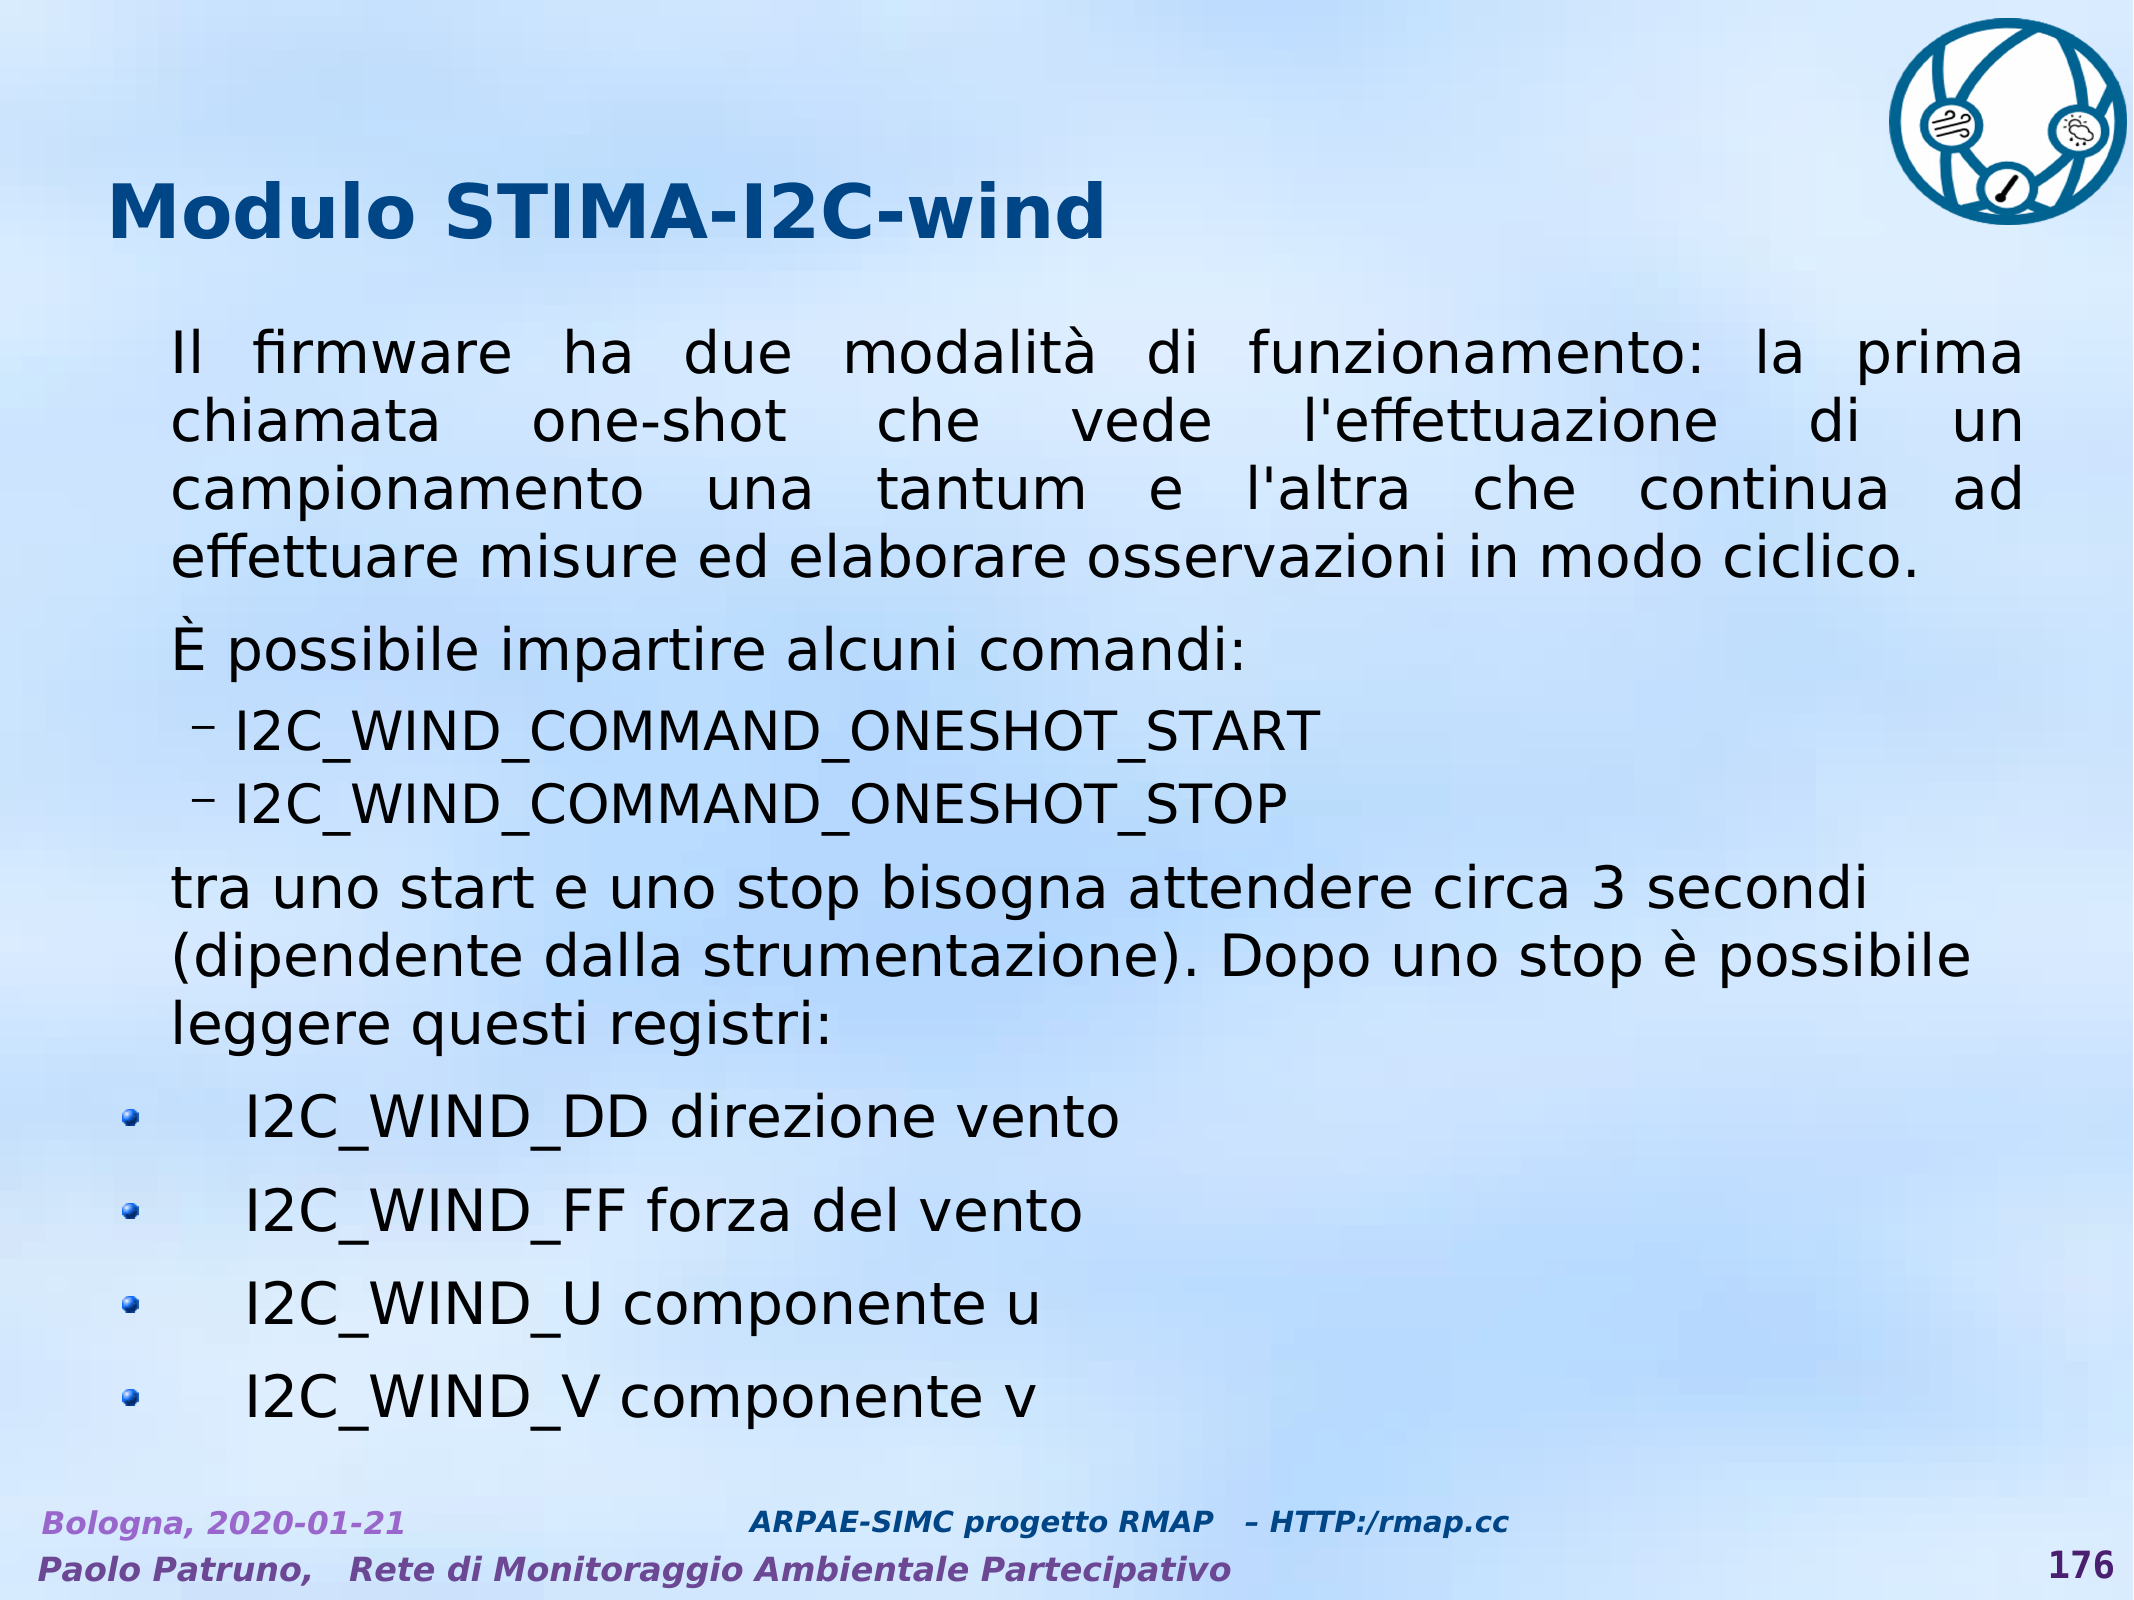

# Modulo STIMA-I2C-wind
Il firmware ha due modalità di funzionamento: la prima chiamata one-shot che vede l'effettuazione di un campionamento una tantum e l'altra che continua ad effettuare misure ed elaborare osservazioni in modo ciclico.
È possibile impartire alcuni comandi:
I2C_WIND_COMMAND_ONESHOT_START
I2C_WIND_COMMAND_ONESHOT_STOP
tra uno start e uno stop bisogna attendere circa 3 secondi (dipendente dalla strumentazione). Dopo uno stop è possibile leggere questi registri:
 I2C_WIND_DD direzione vento
 I2C_WIND_FF forza del vento
 I2C_WIND_U componente u
 I2C_WIND_V componente v